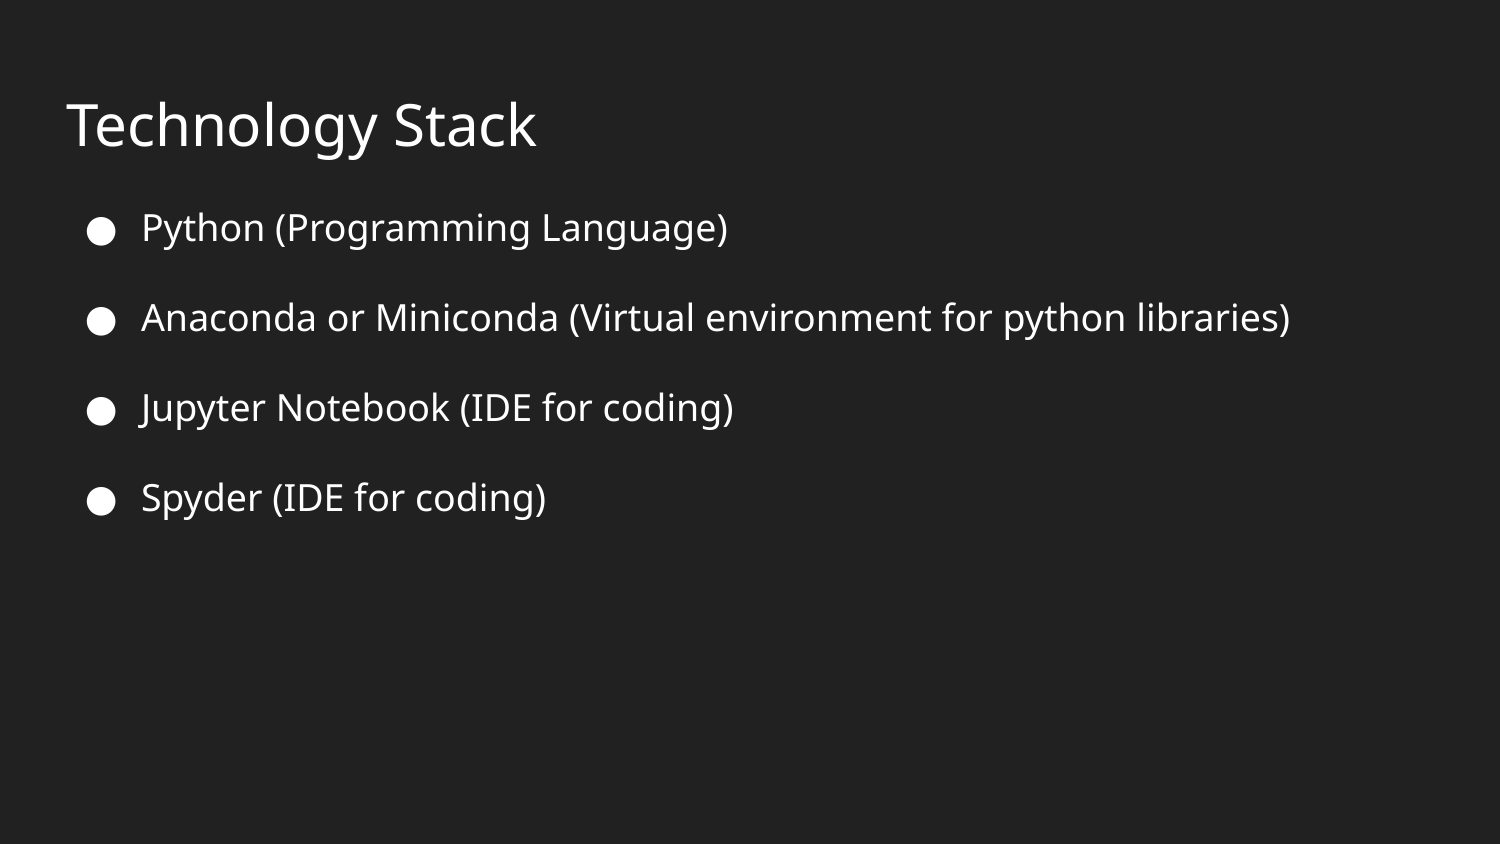

# Technology Stack
Python (Programming Language)
Anaconda or Miniconda (Virtual environment for python libraries)
Jupyter Notebook (IDE for coding)
Spyder (IDE for coding)